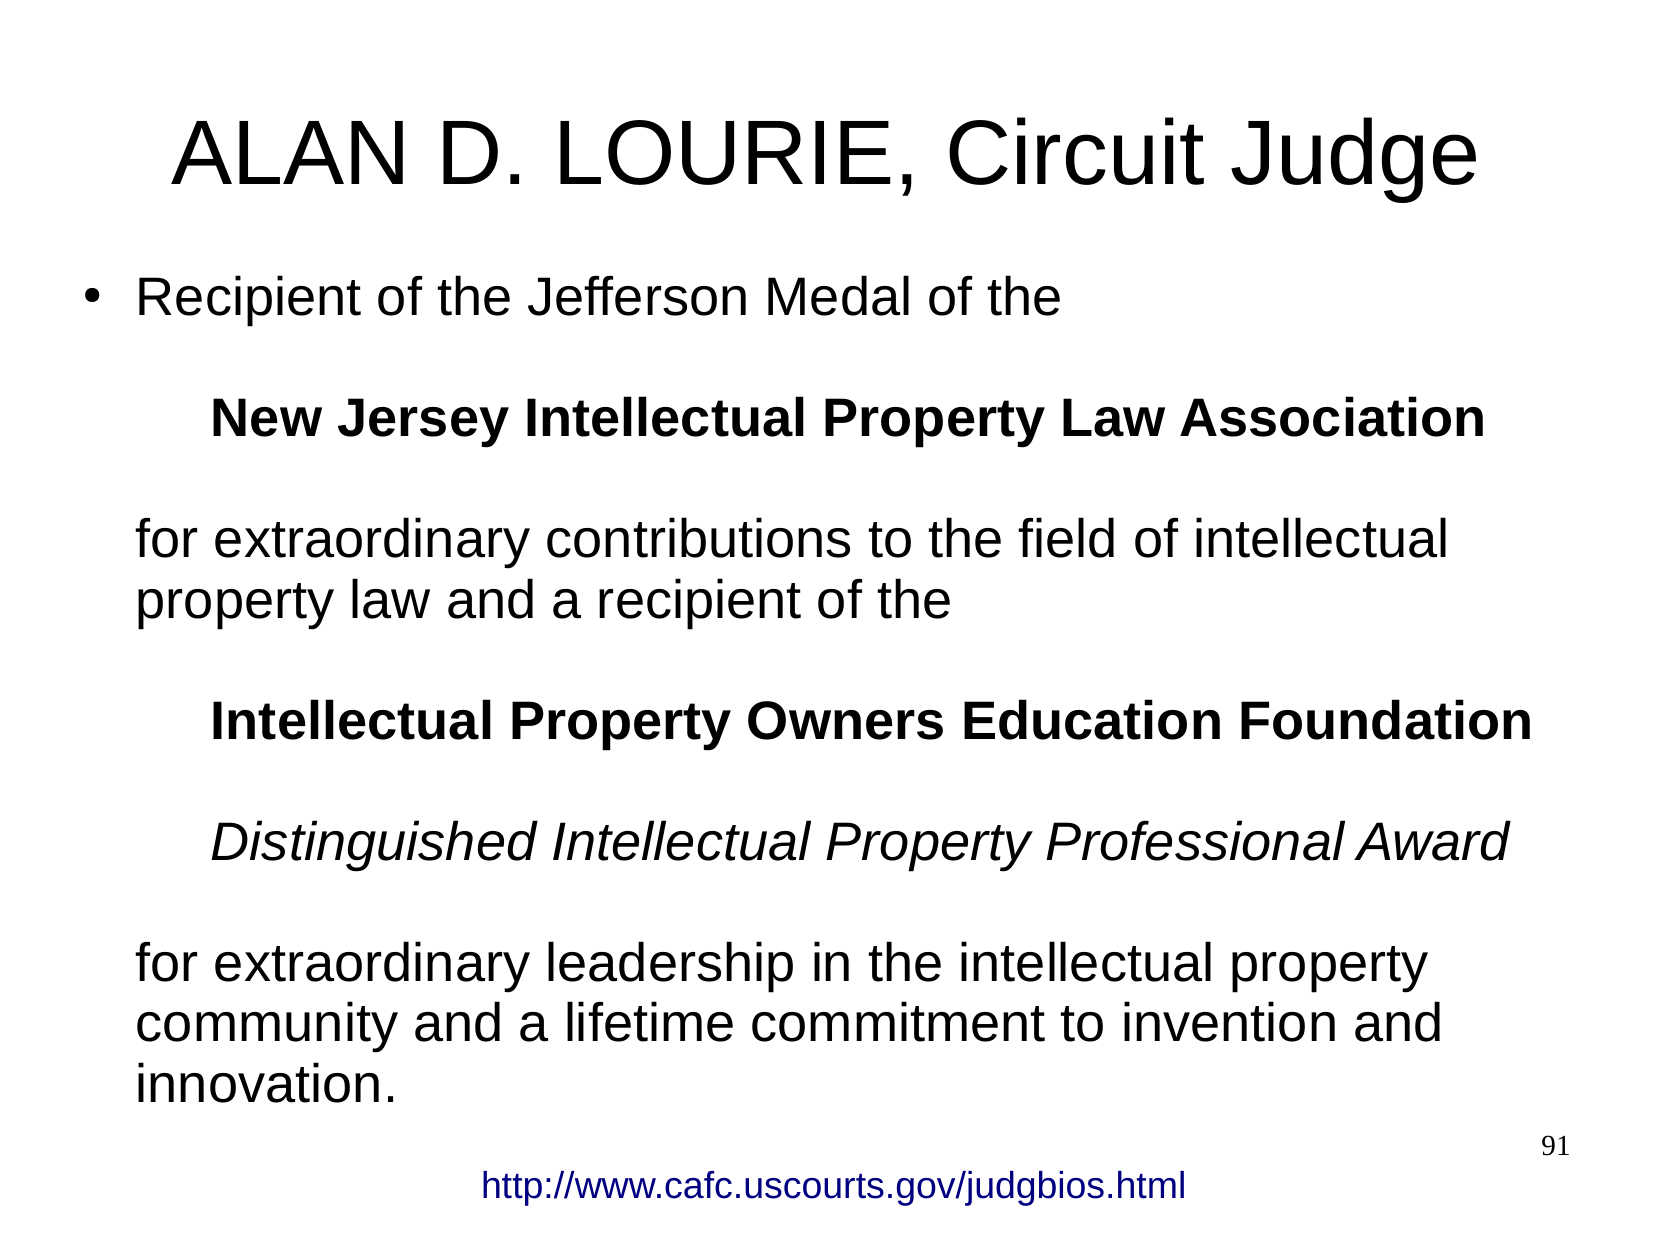

# ALAN D. LOURIE, Circuit Judge
Recipient of the Jefferson Medal of the
 New Jersey Intellectual Property Law Association
for extraordinary contributions to the field of intellectual property law and a recipient of the
 Intellectual Property Owners Education Foundation
 Distinguished Intellectual Property Professional Award
for extraordinary leadership in the intellectual property community and a lifetime commitment to invention and innovation.
91
http://www.cafc.uscourts.gov/judgbios.html